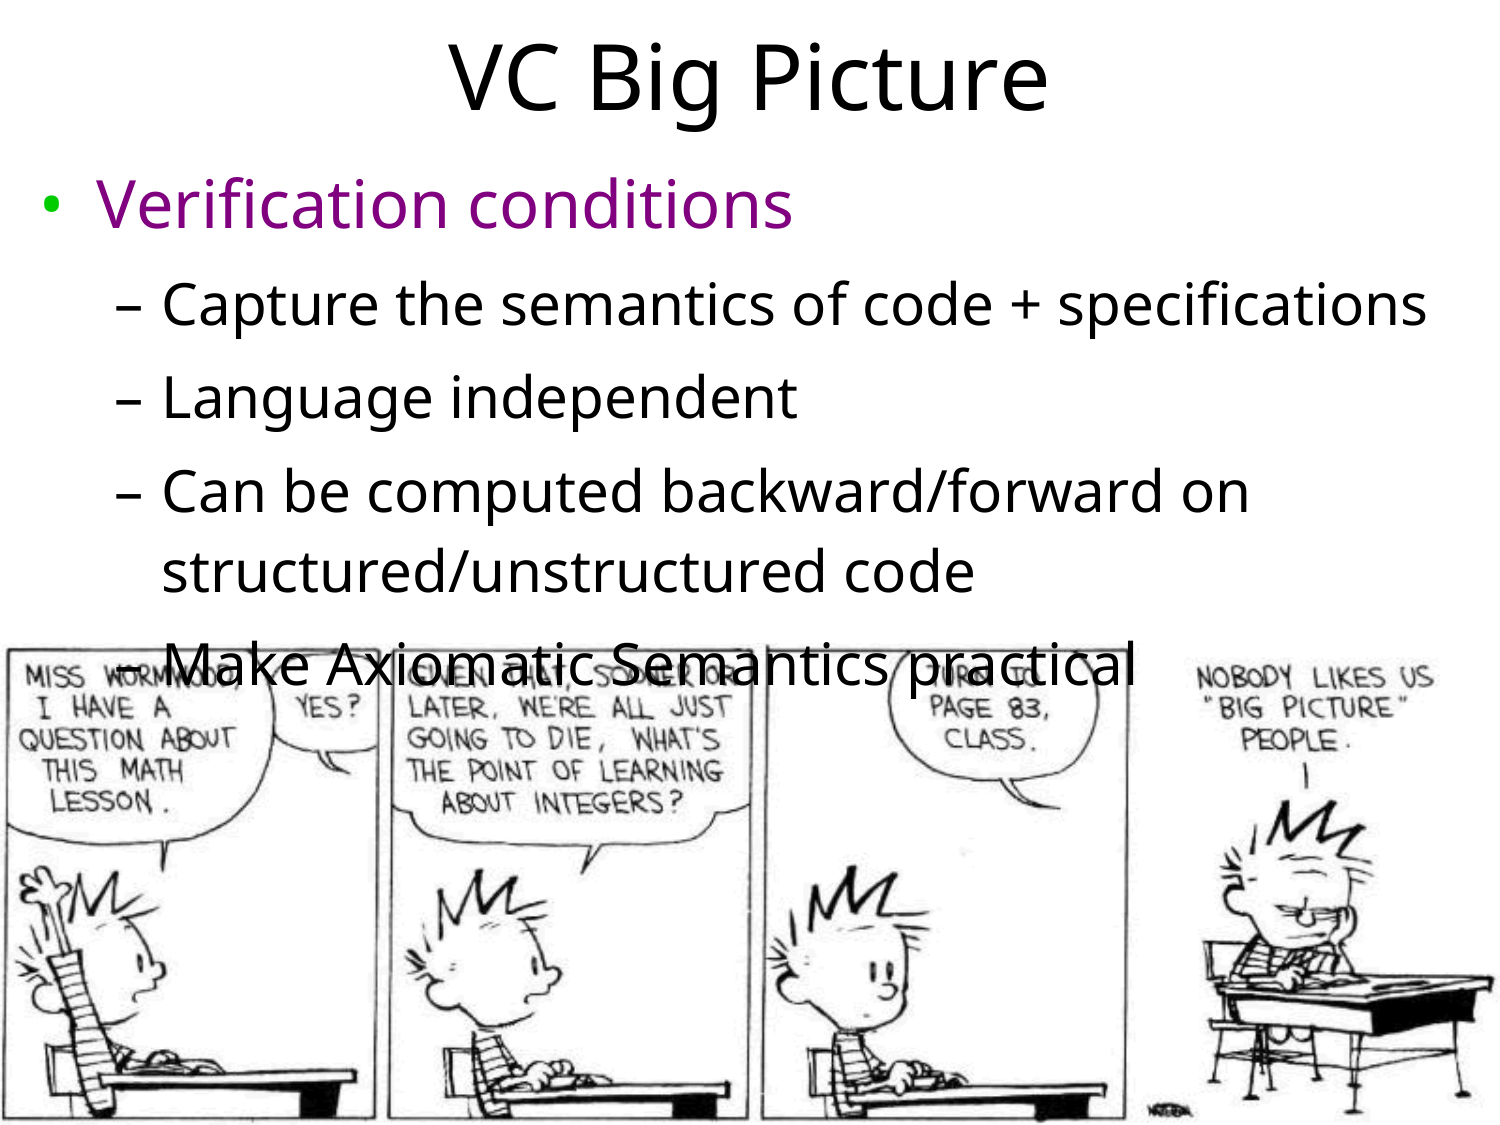

# VC Big Picture
Verification conditions
Capture the semantics of code + specifications
Language independent
Can be computed backward/forward on structured/unstructured code
Make Axiomatic Semantics practical
54